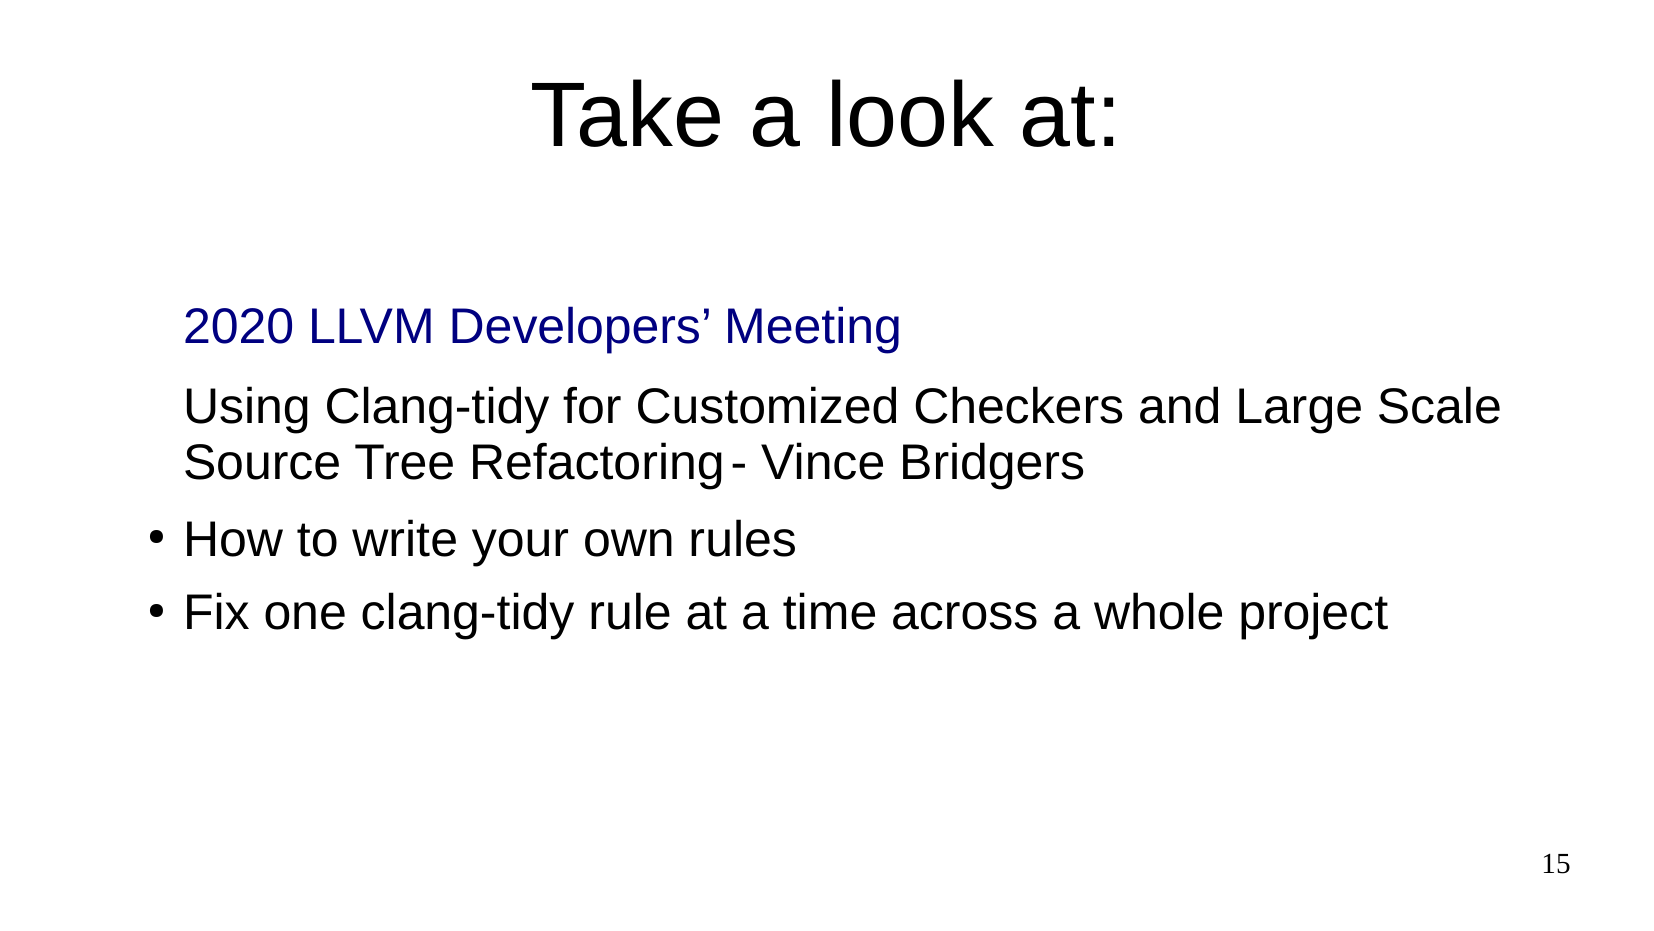

# Take a look at:
2020 LLVM Developers’ Meeting
Using Clang-tidy for Customized Checkers and Large Scale Source Tree Refactoring - Vince Bridgers
How to write your own rules
Fix one clang-tidy rule at a time across a whole project
15